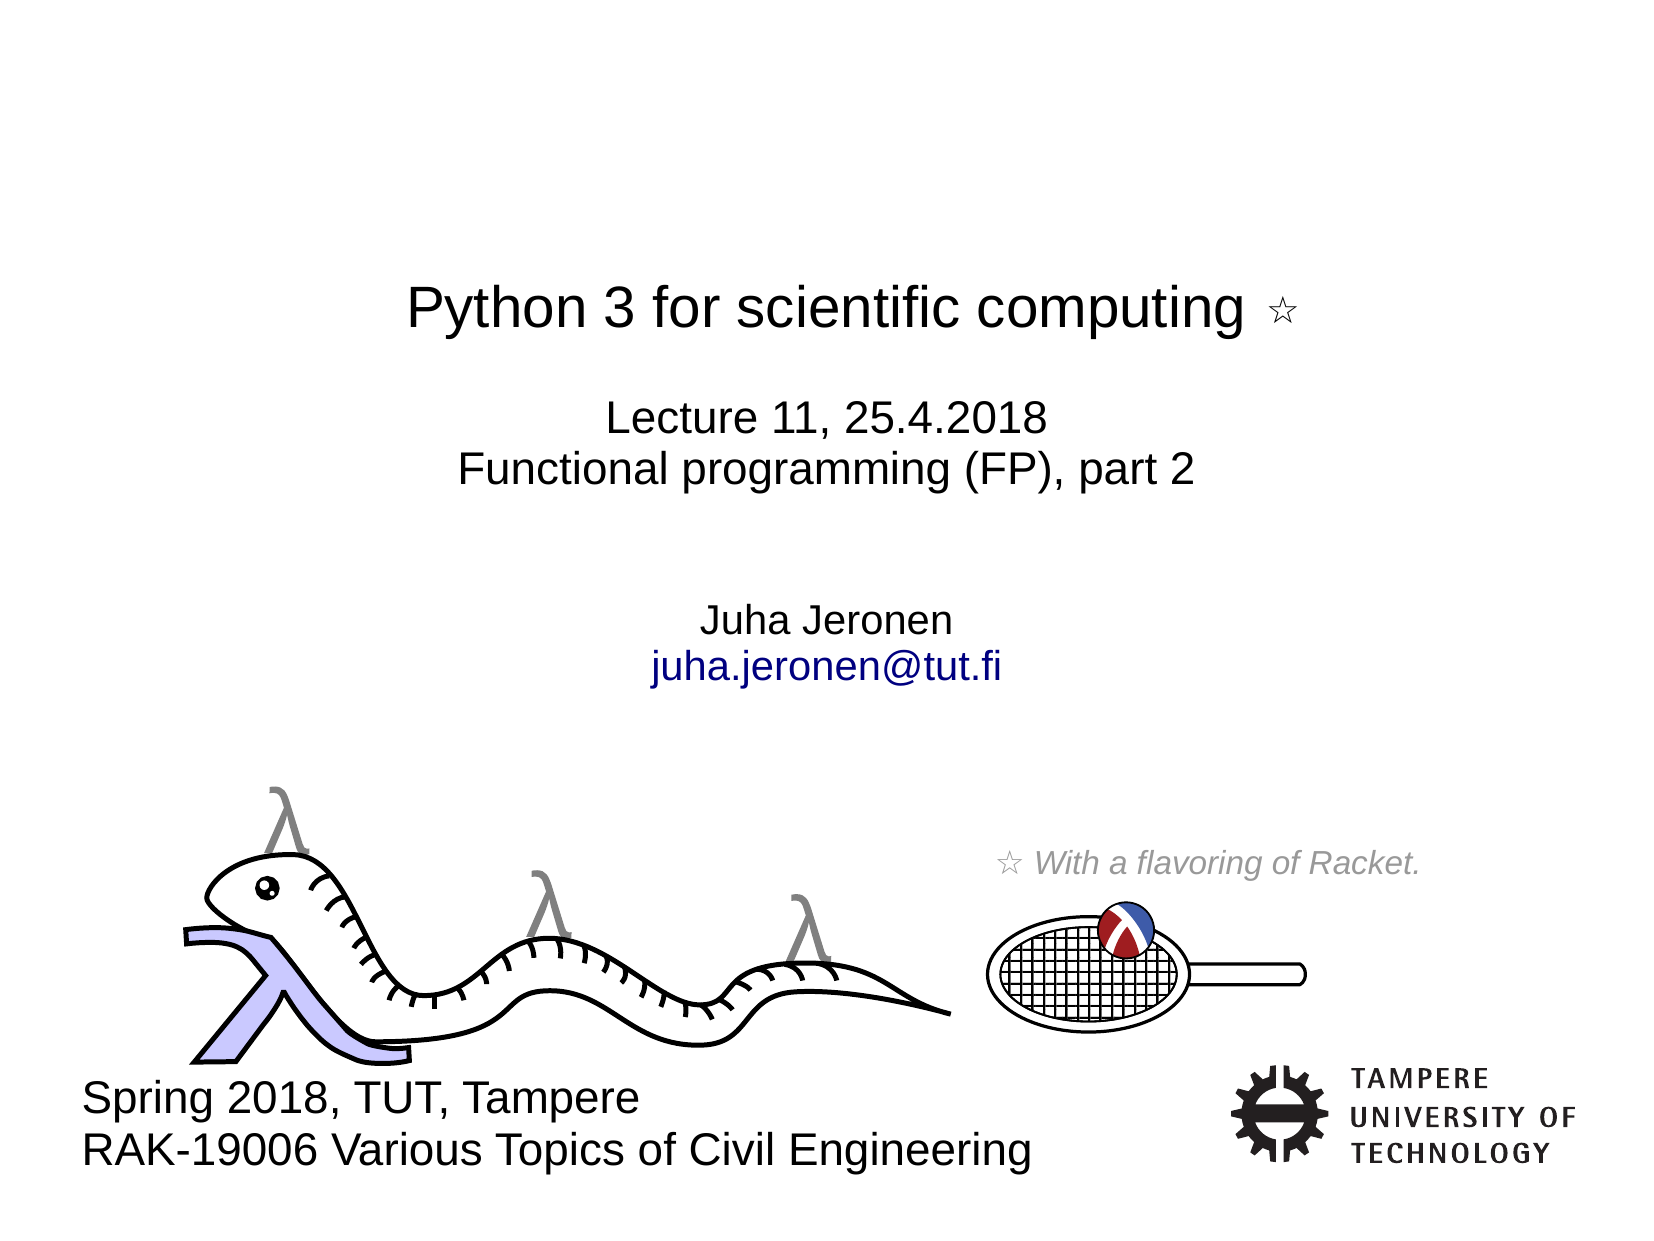

# Python 3 for scientific computing
Lecture 11, 25.4.2018
Functional programming (FP), part 2
Juha Jeronen
juha.jeronen@tut.fi
☆
☆ With a flavoring of Racket.
Spring 2018, TUT, Tampere
RAK-19006 Various Topics of Civil Engineering